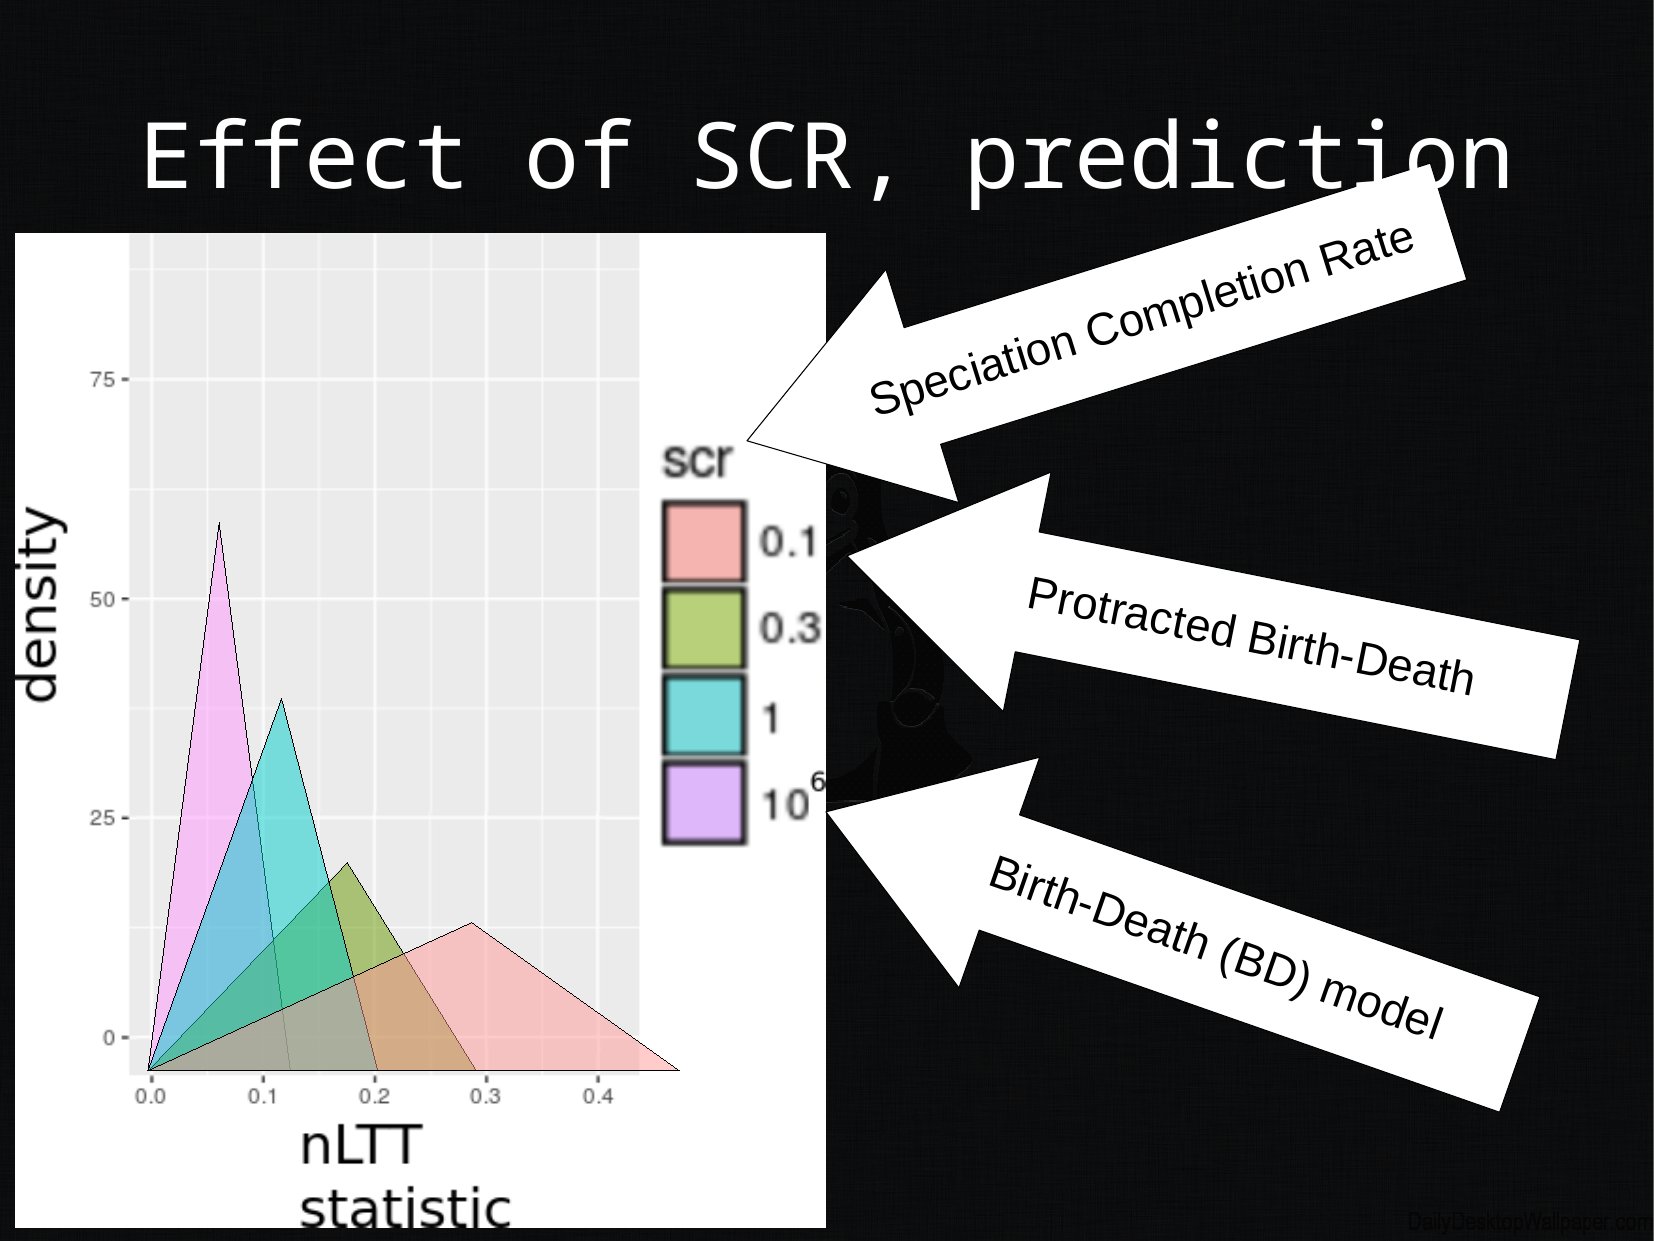

# Effect of SCR, prediction
Speciation Completion Rate
Protracted Birth-Death
Birth-Death (BD) model